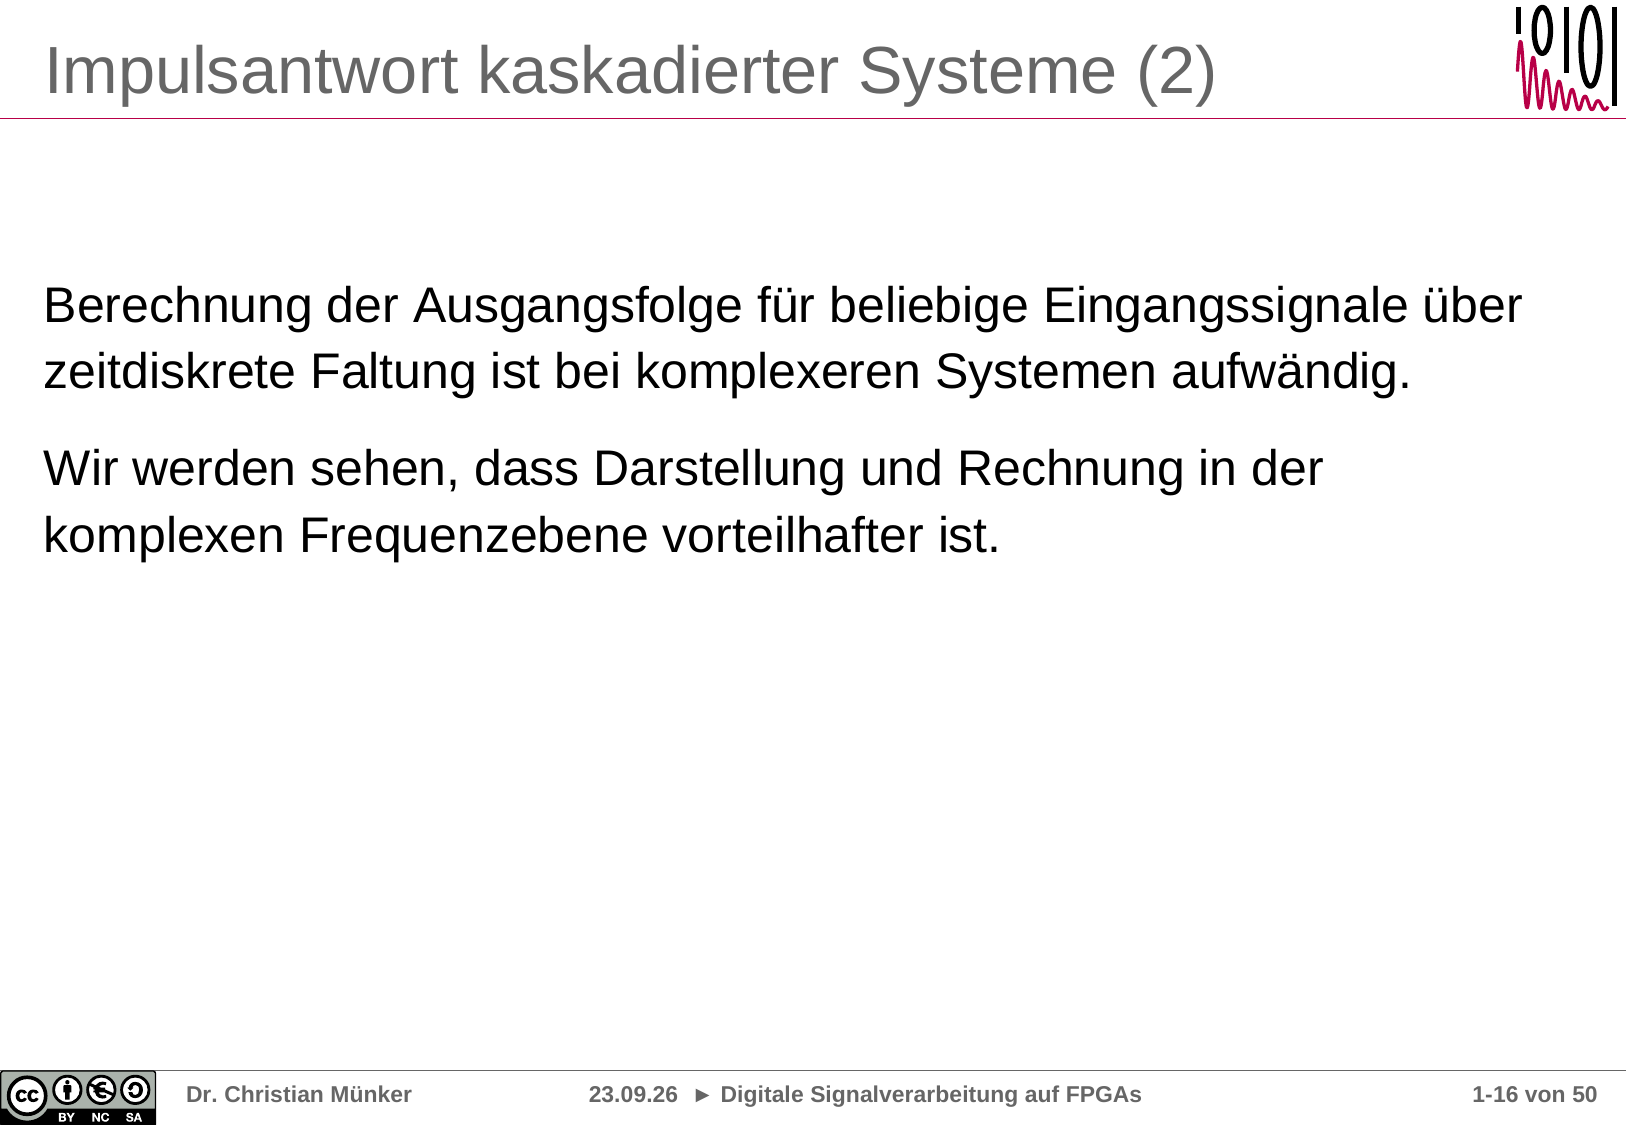

# Impulsantwort kaskadierter Systeme (2)
Berechnung der Ausgangsfolge für beliebige Eingangssignale über zeitdiskrete Faltung ist bei komplexeren Systemen aufwändig.
Wir werden sehen, dass Darstellung und Rechnung in der komplexen Frequenzebene vorteilhafter ist.